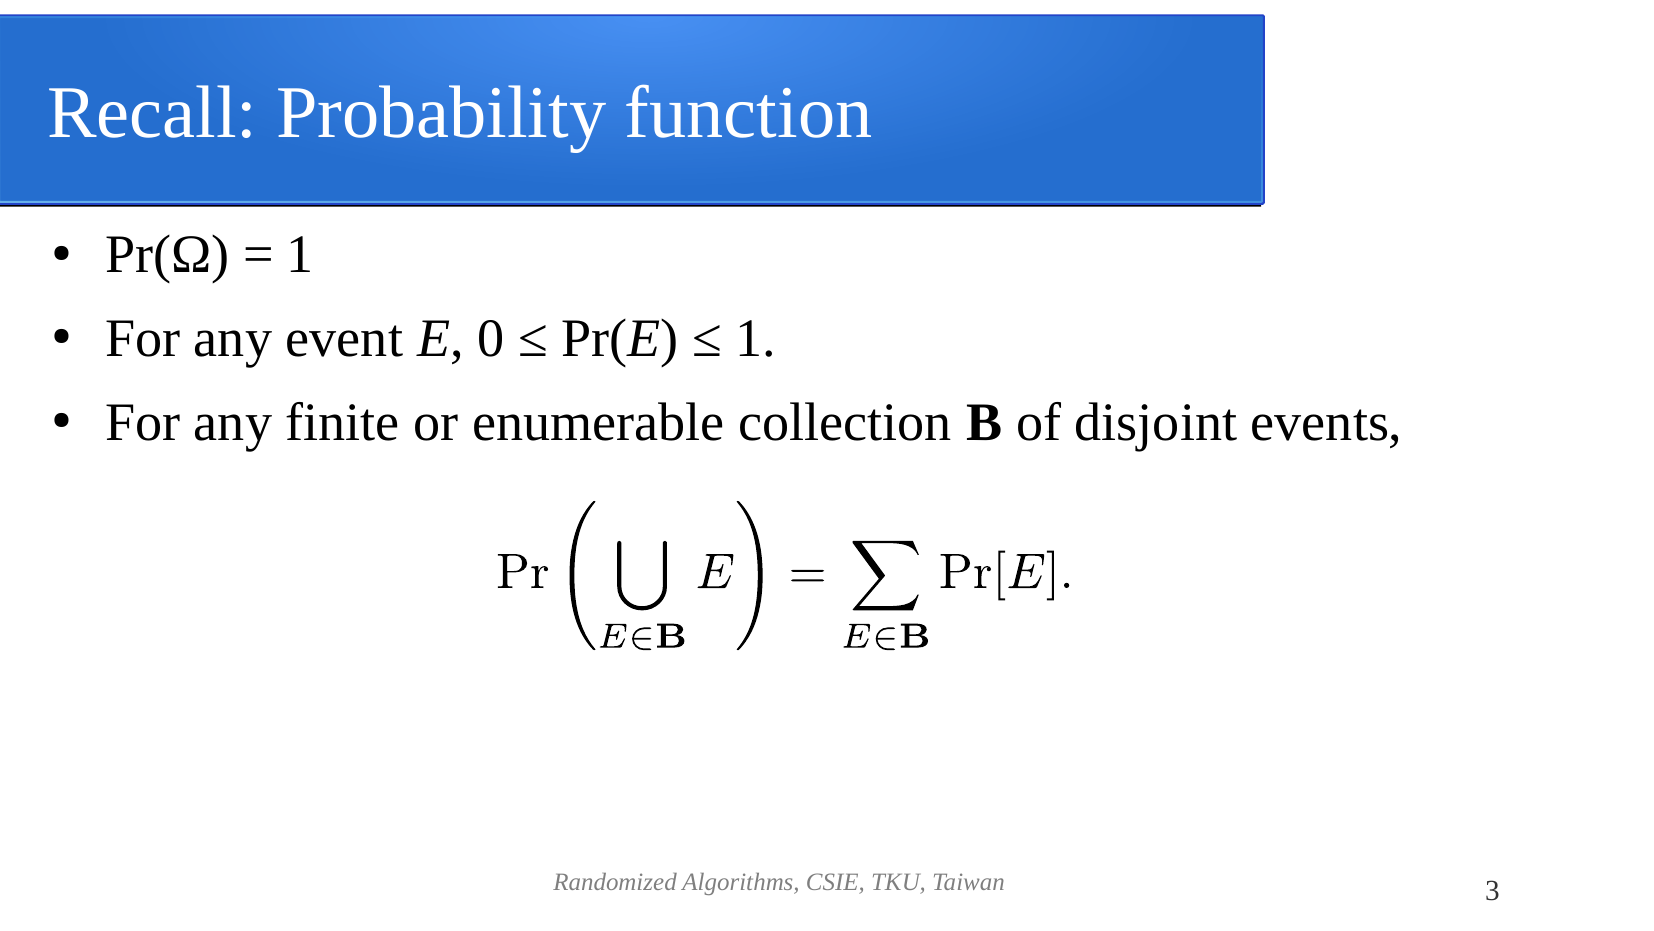

# Recall: Probability function
Pr(Ω) = 1
For any event E, 0 ≤ Pr(E) ≤ 1.
For any finite or enumerable collection B of disjoint events,
Randomized Algorithms, CSIE, TKU, Taiwan
3